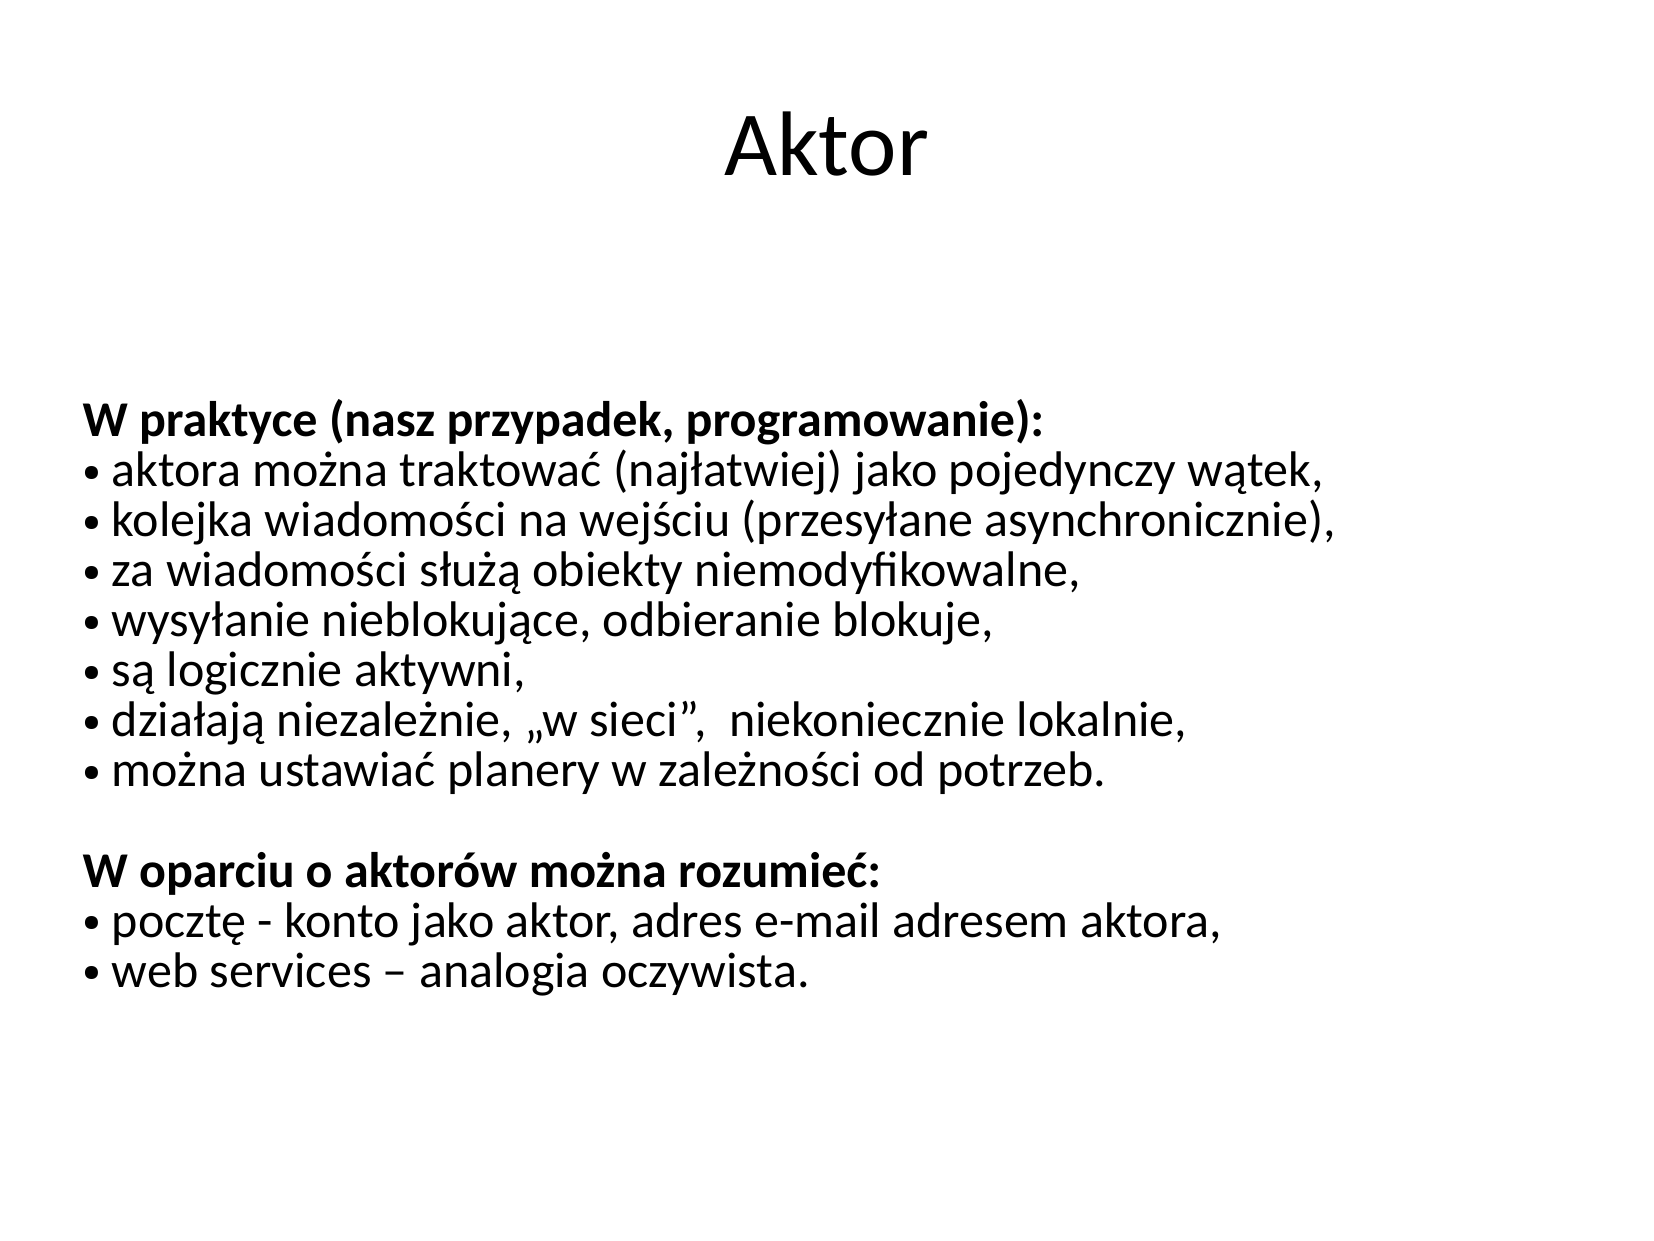

# Aktor
W praktyce (nasz przypadek, programowanie):
 aktora można traktować (najłatwiej) jako pojedynczy wątek,
 kolejka wiadomości na wejściu (przesyłane asynchronicznie),
 za wiadomości służą obiekty niemodyfikowalne,
 wysyłanie nieblokujące, odbieranie blokuje,
 są logicznie aktywni,
 działają niezależnie, „w sieci”, niekoniecznie lokalnie,
 można ustawiać planery w zależności od potrzeb.
W oparciu o aktorów można rozumieć:
 pocztę - konto jako aktor, adres e-mail adresem aktora,
 web services – analogia oczywista.